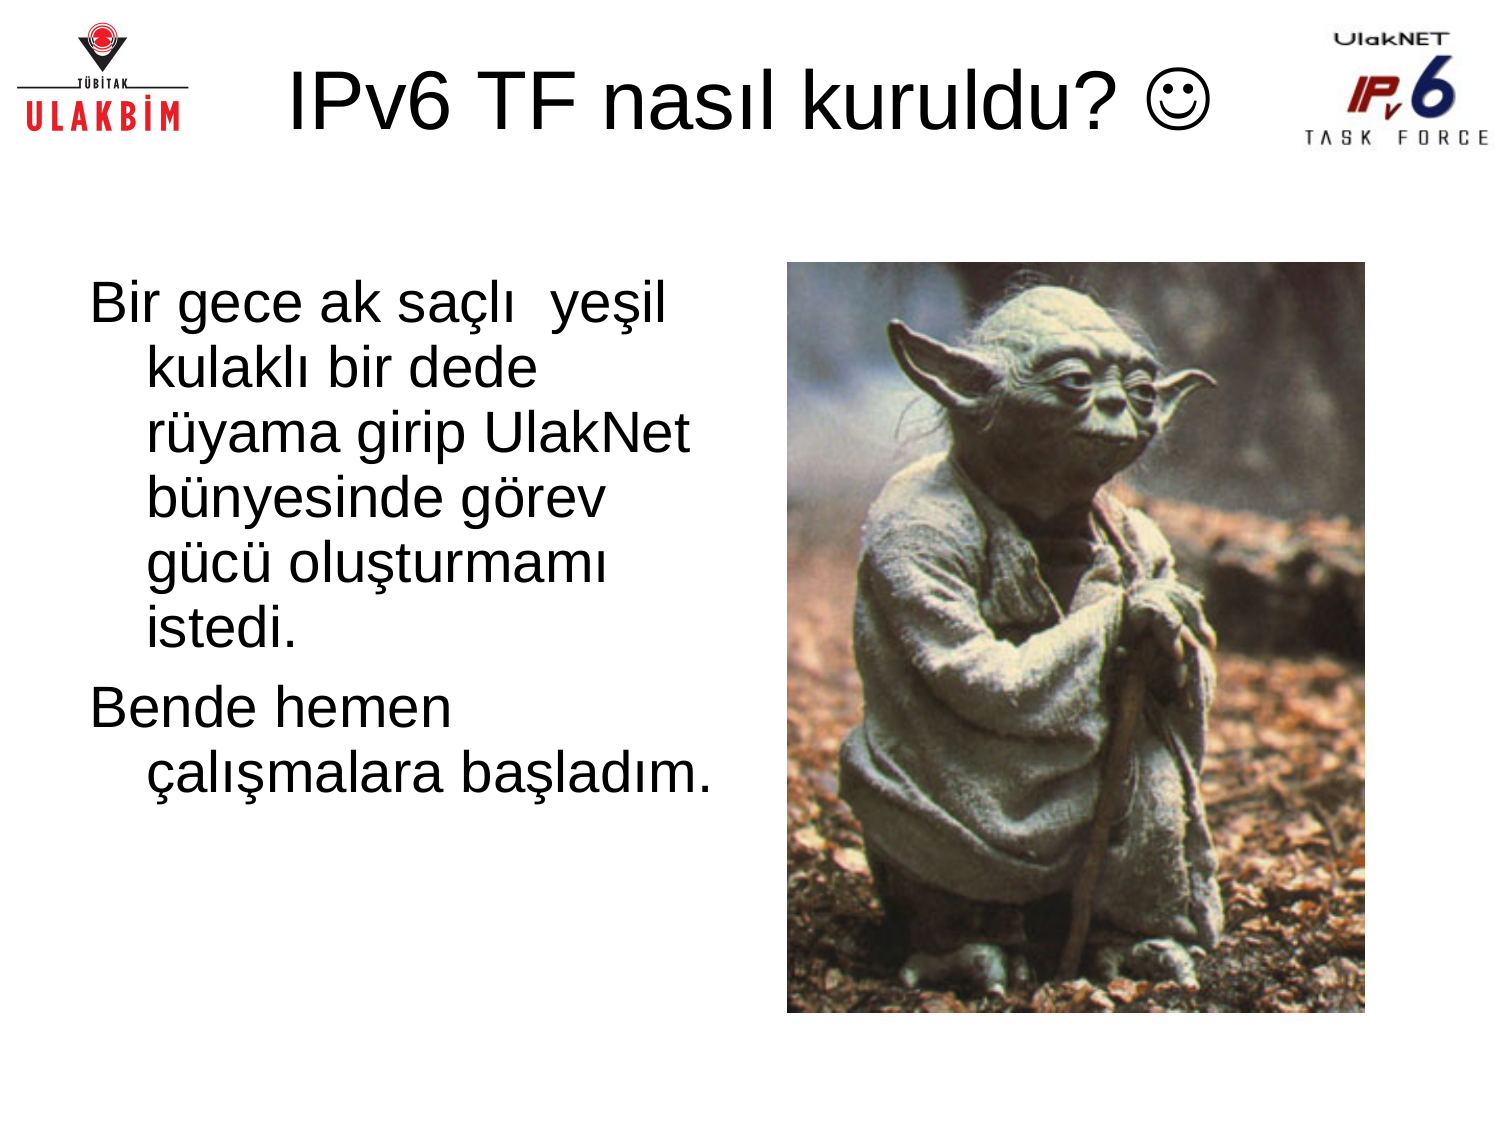

# IPv6 TF nasıl kuruldu? 
Bir gece ak saçlı yeşil kulaklı bir dede rüyama girip UlakNet bünyesinde görev gücü oluşturmamı istedi.
Bende hemen çalışmalara başladım.